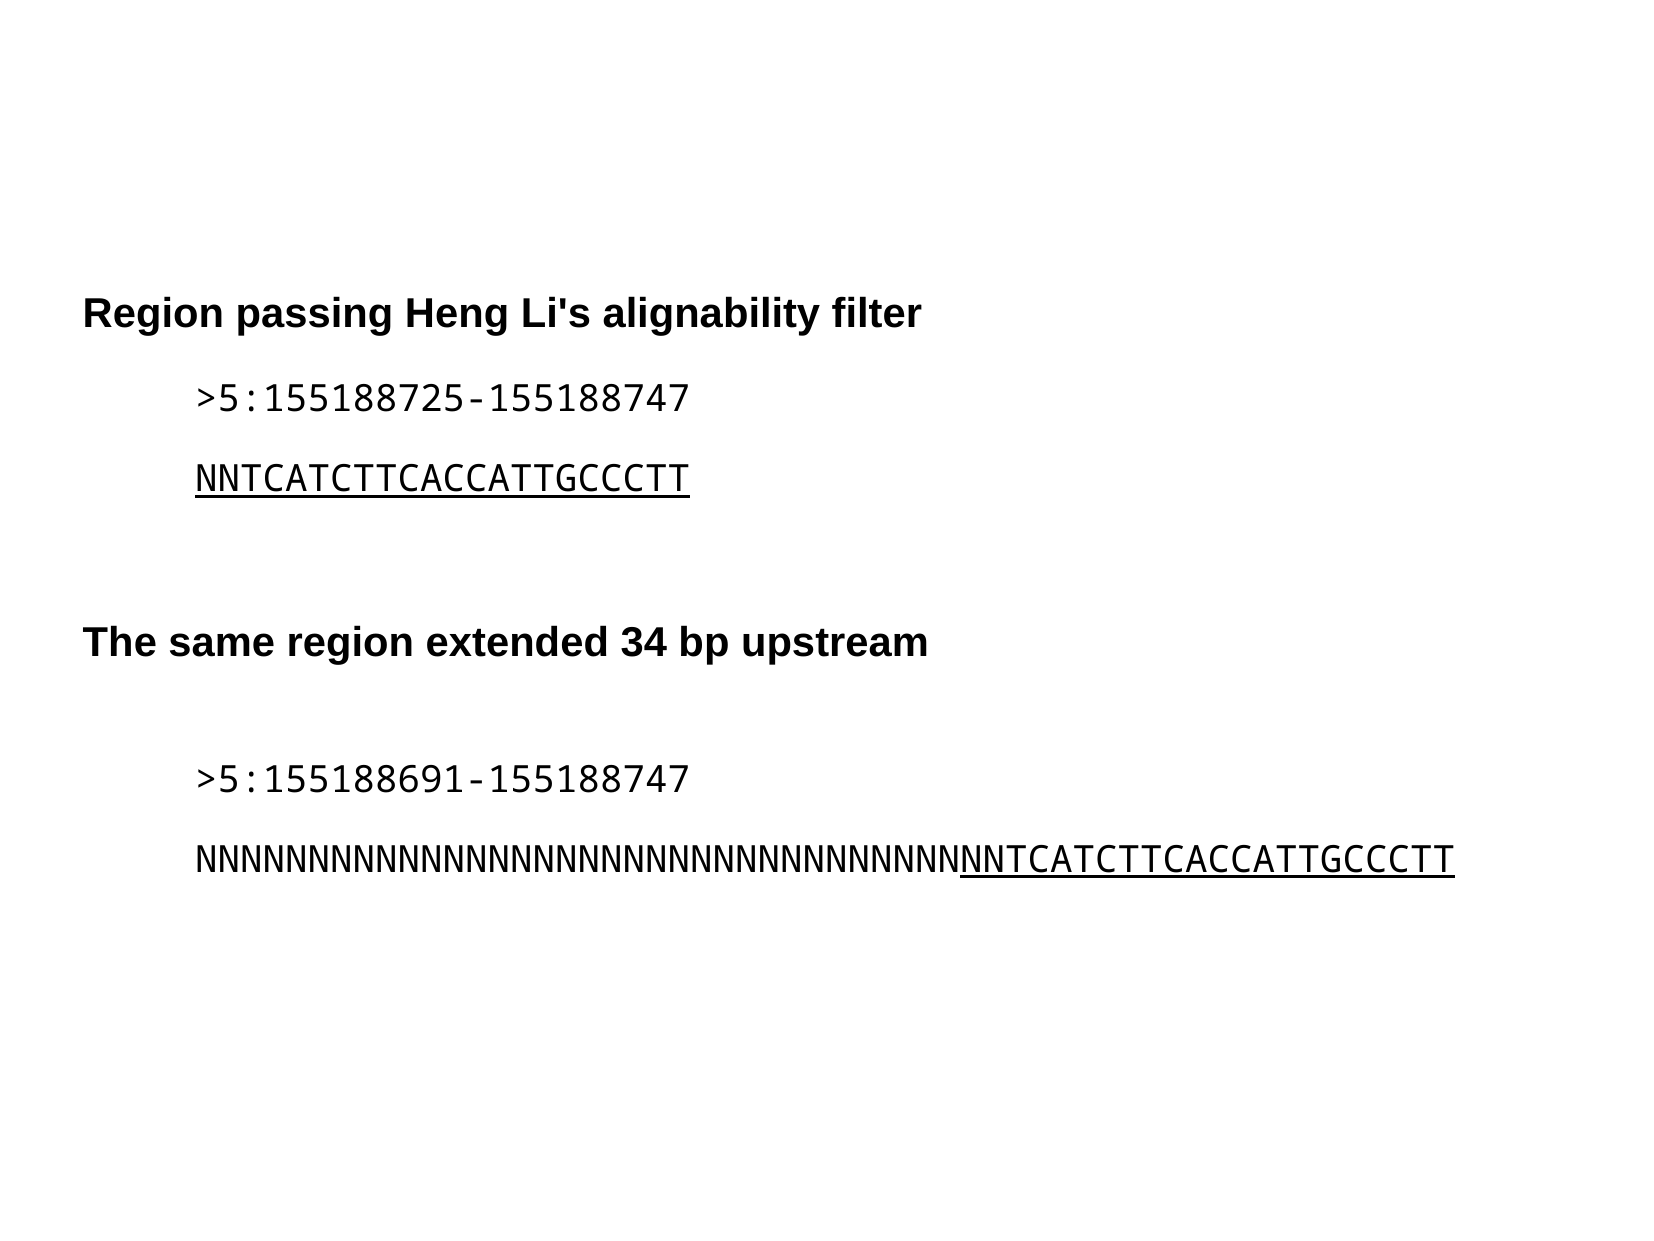

# Region passing Heng Li's alignability filter
 >5:155188725-155188747
 NNTCATCTTCACCATTGCCCTT
The same region extended 34 bp upstream
 >5:155188691-155188747
 NNNNNNNNNNNNNNNNNNNNNNNNNNNNNNNNNNNNTCATCTTCACCATTGCCCTT